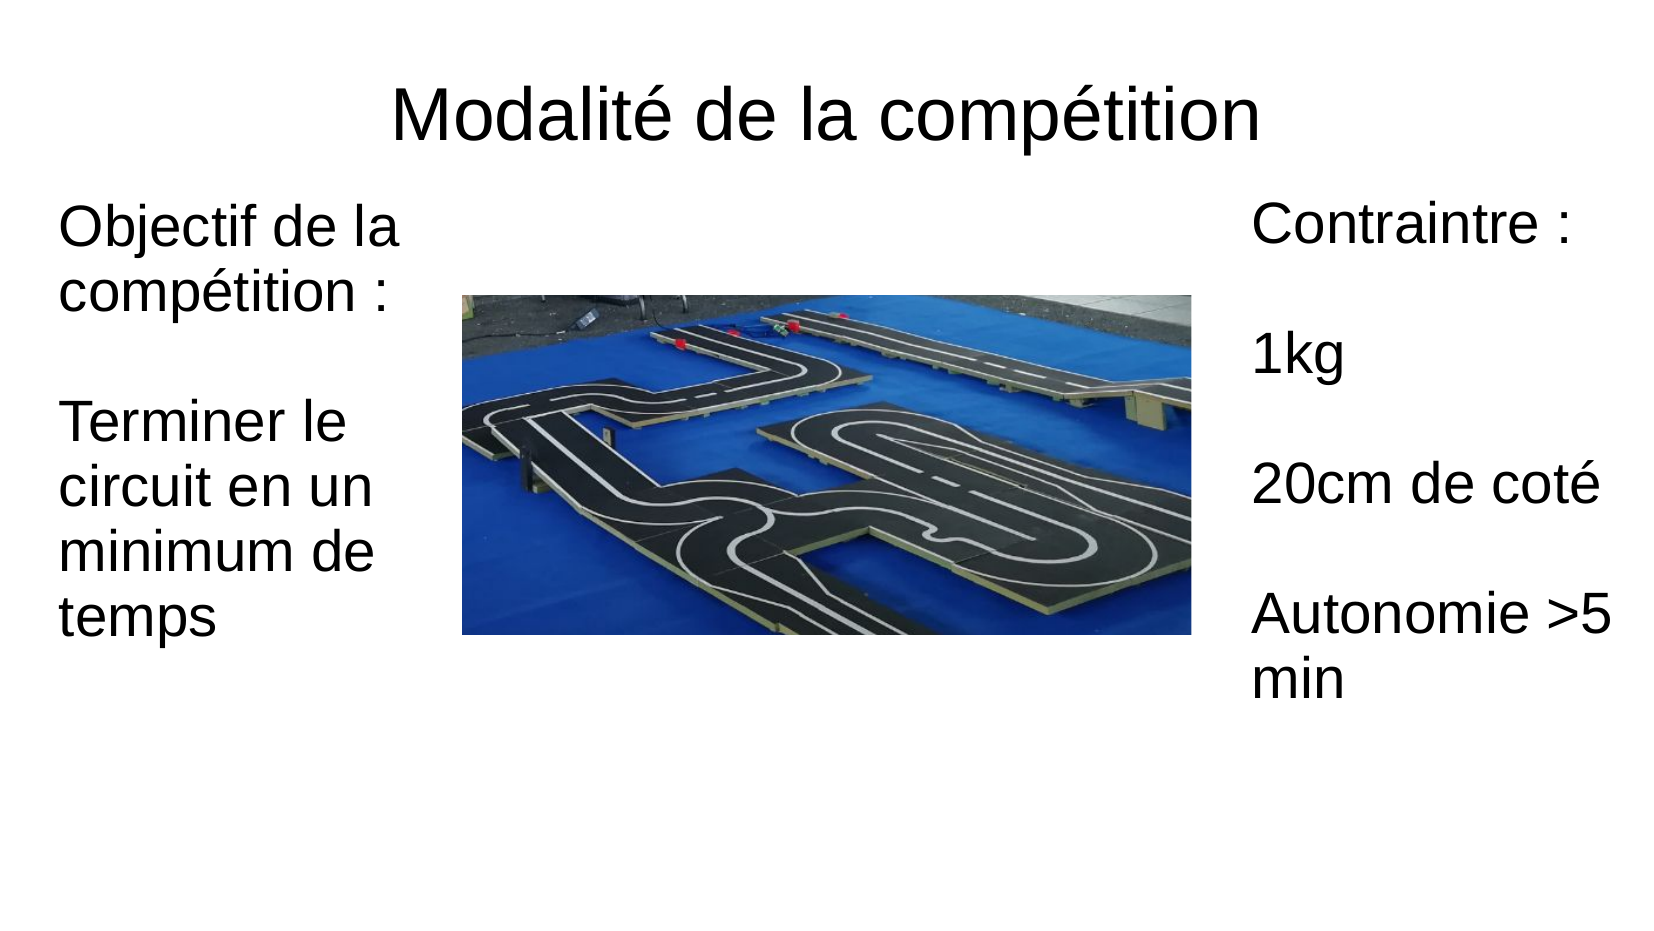

# Modalité de la compétition
Contraintre :
1kg
20cm de coté
Autonomie >5 min
Objectif de la compétition :
Terminer le circuit en un minimum de temps